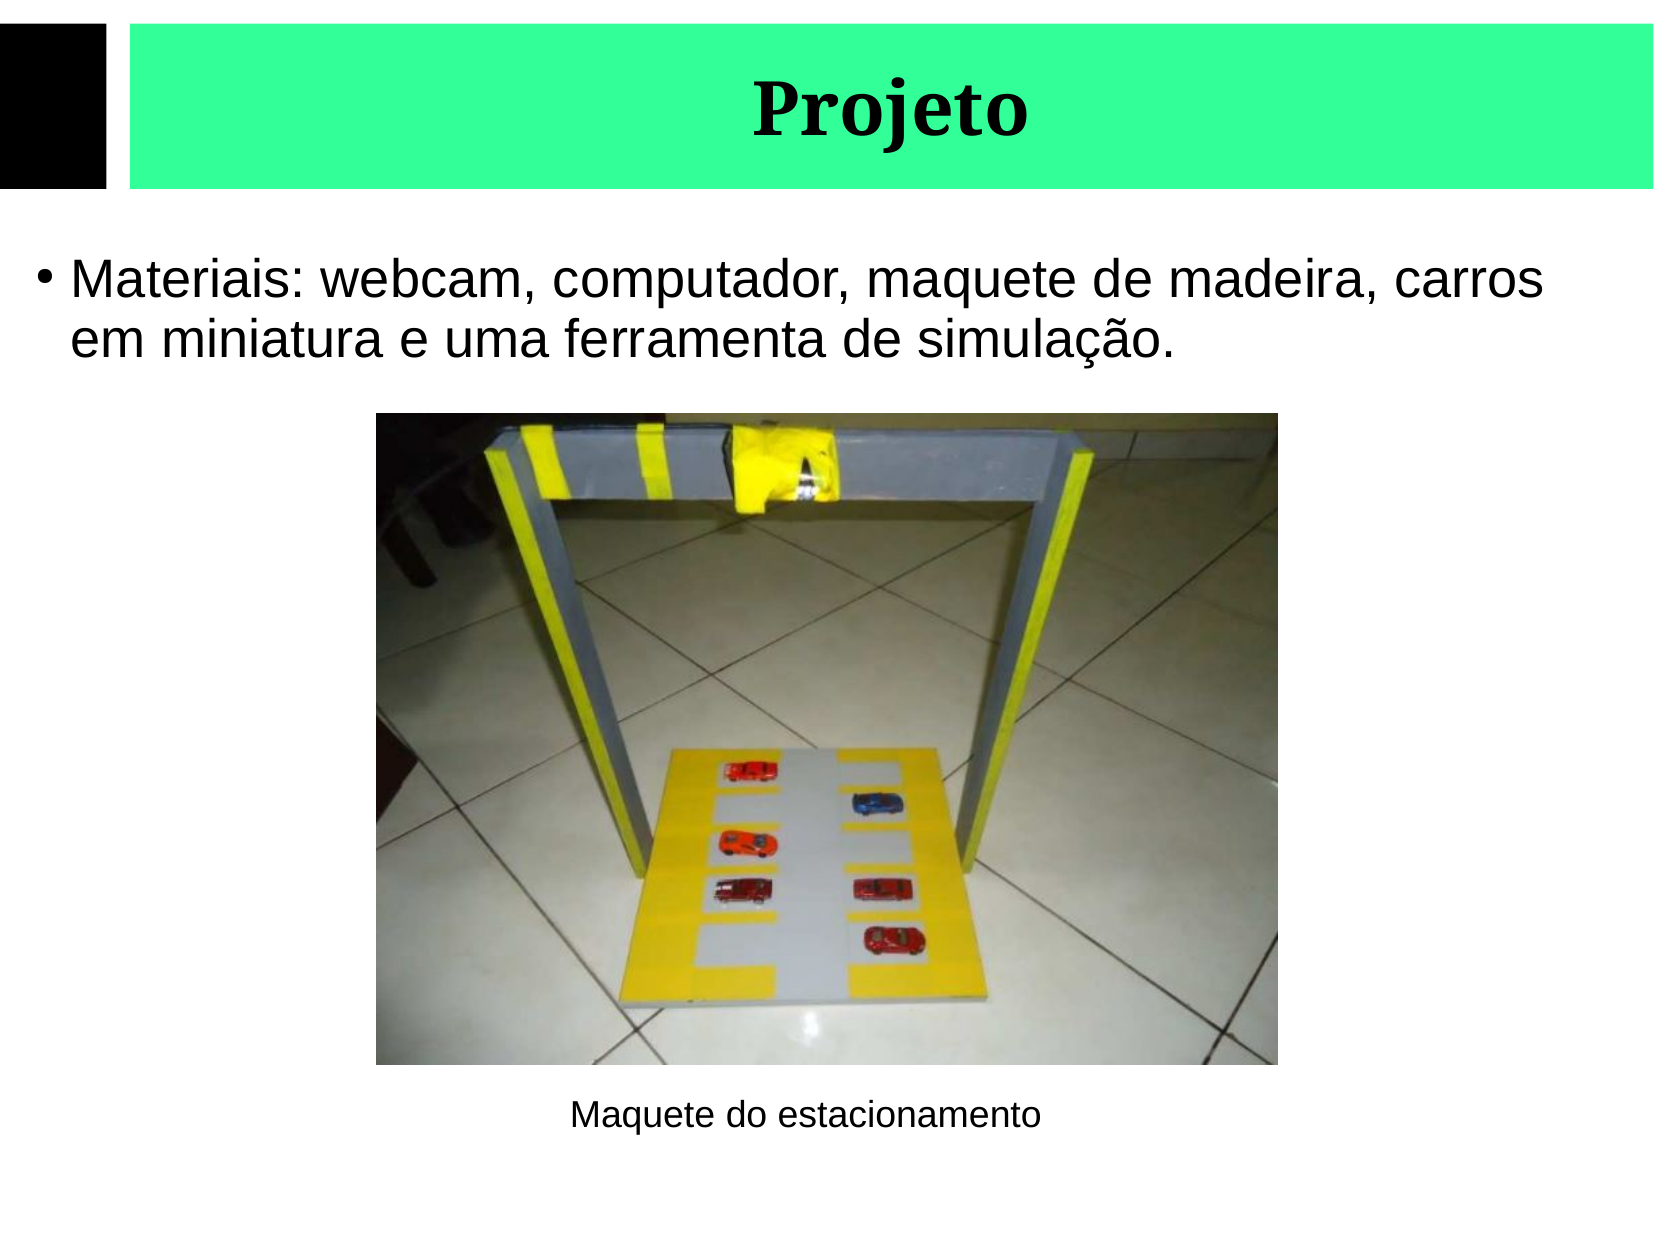

Projeto
# Materiais: webcam, computador, maquete de madeira, carros em miniatura e uma ferramenta de simulação.
Maquete do estacionamento